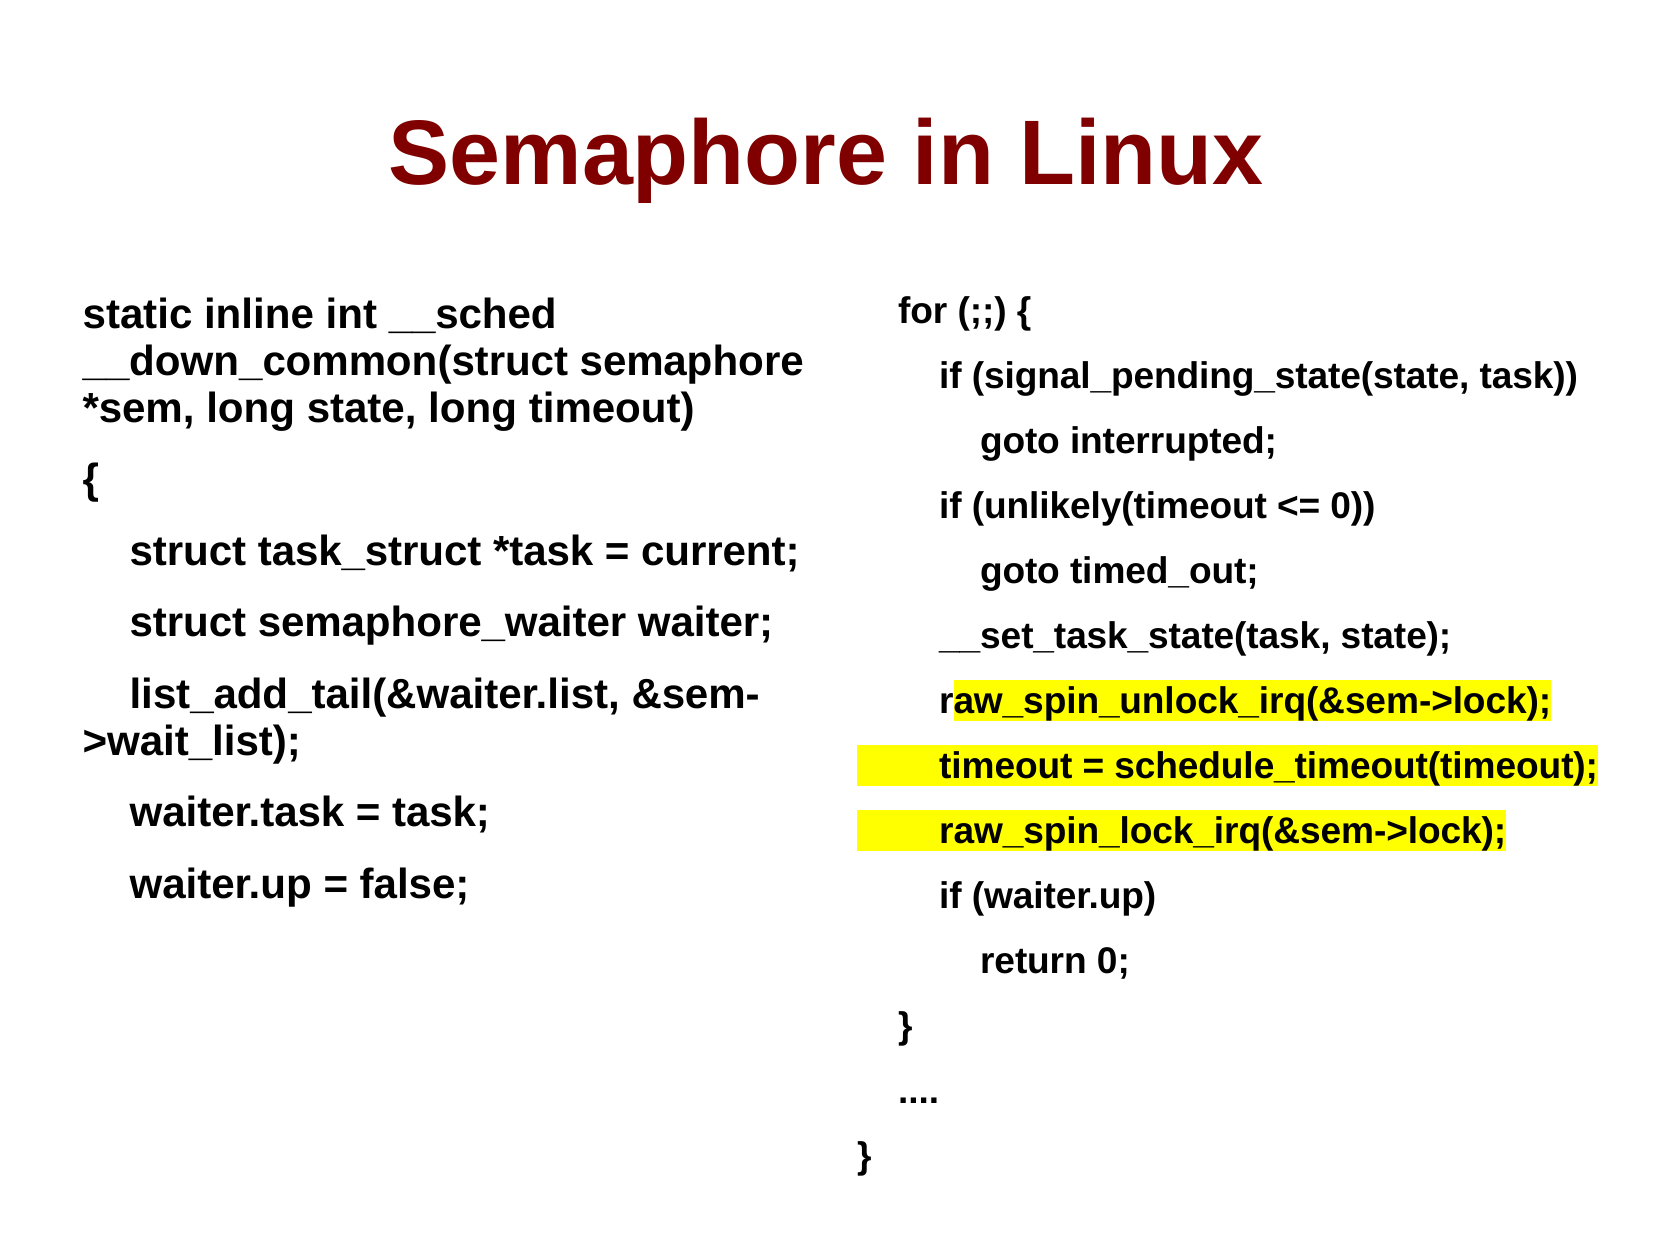

# Semaphore in Linux
static inline int __sched __down_common(struct semaphore *sem, long state, long timeout)
{
 struct task_struct *task = current;
 struct semaphore_waiter waiter;
 list_add_tail(&waiter.list, &sem->wait_list);
 waiter.task = task;
 waiter.up = false;
 for (;;) {
 if (signal_pending_state(state, task))
 goto interrupted;
 if (unlikely(timeout <= 0))
 goto timed_out;
 __set_task_state(task, state);
 raw_spin_unlock_irq(&sem->lock);
 timeout = schedule_timeout(timeout);
 raw_spin_lock_irq(&sem->lock);
 if (waiter.up)
 return 0;
 }
 ....
}